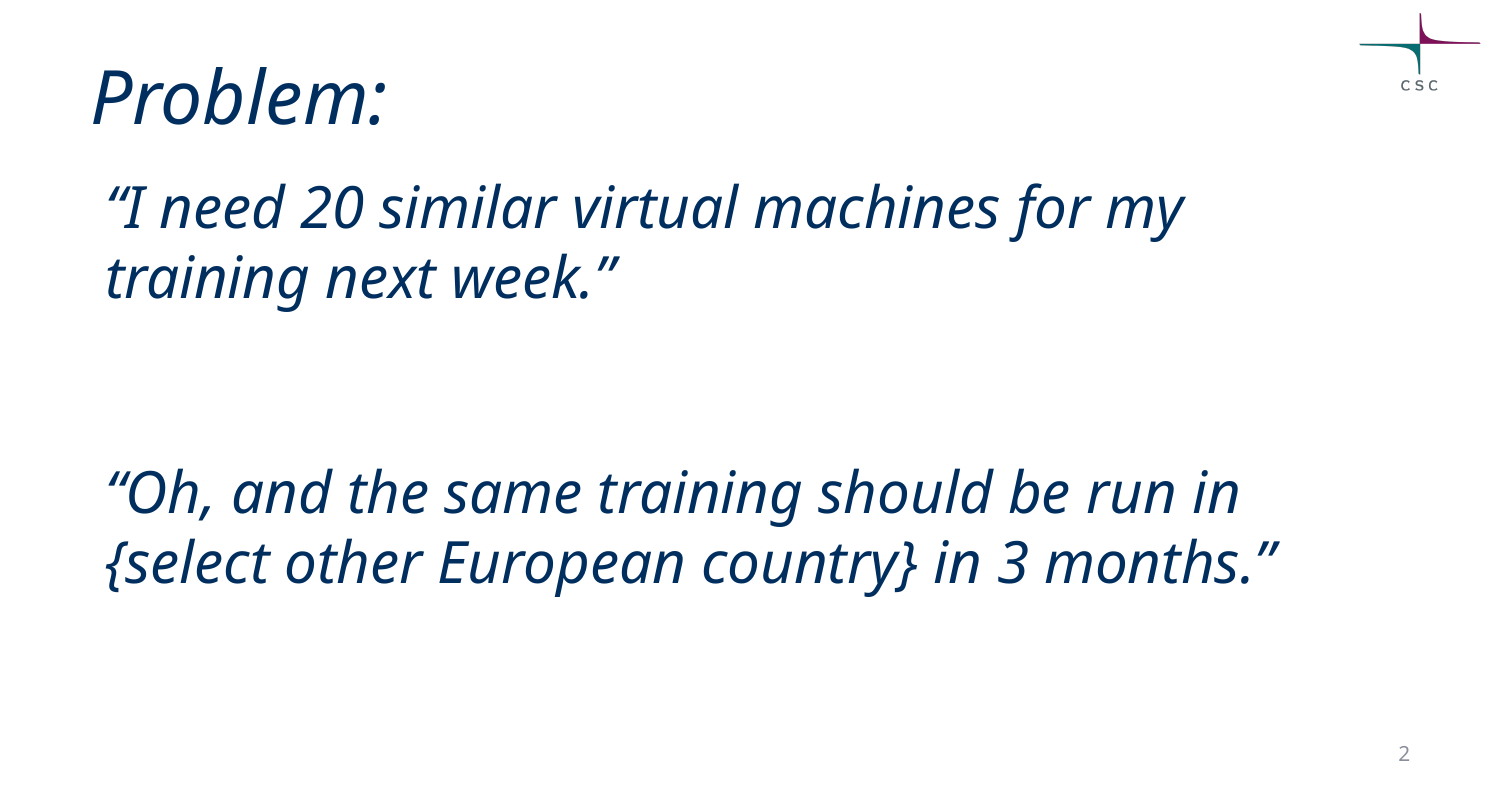

# Problem:
“I need 20 similar virtual machines for my training next week.”
“Oh, and the same training should be run in {select other European country} in 3 months.”